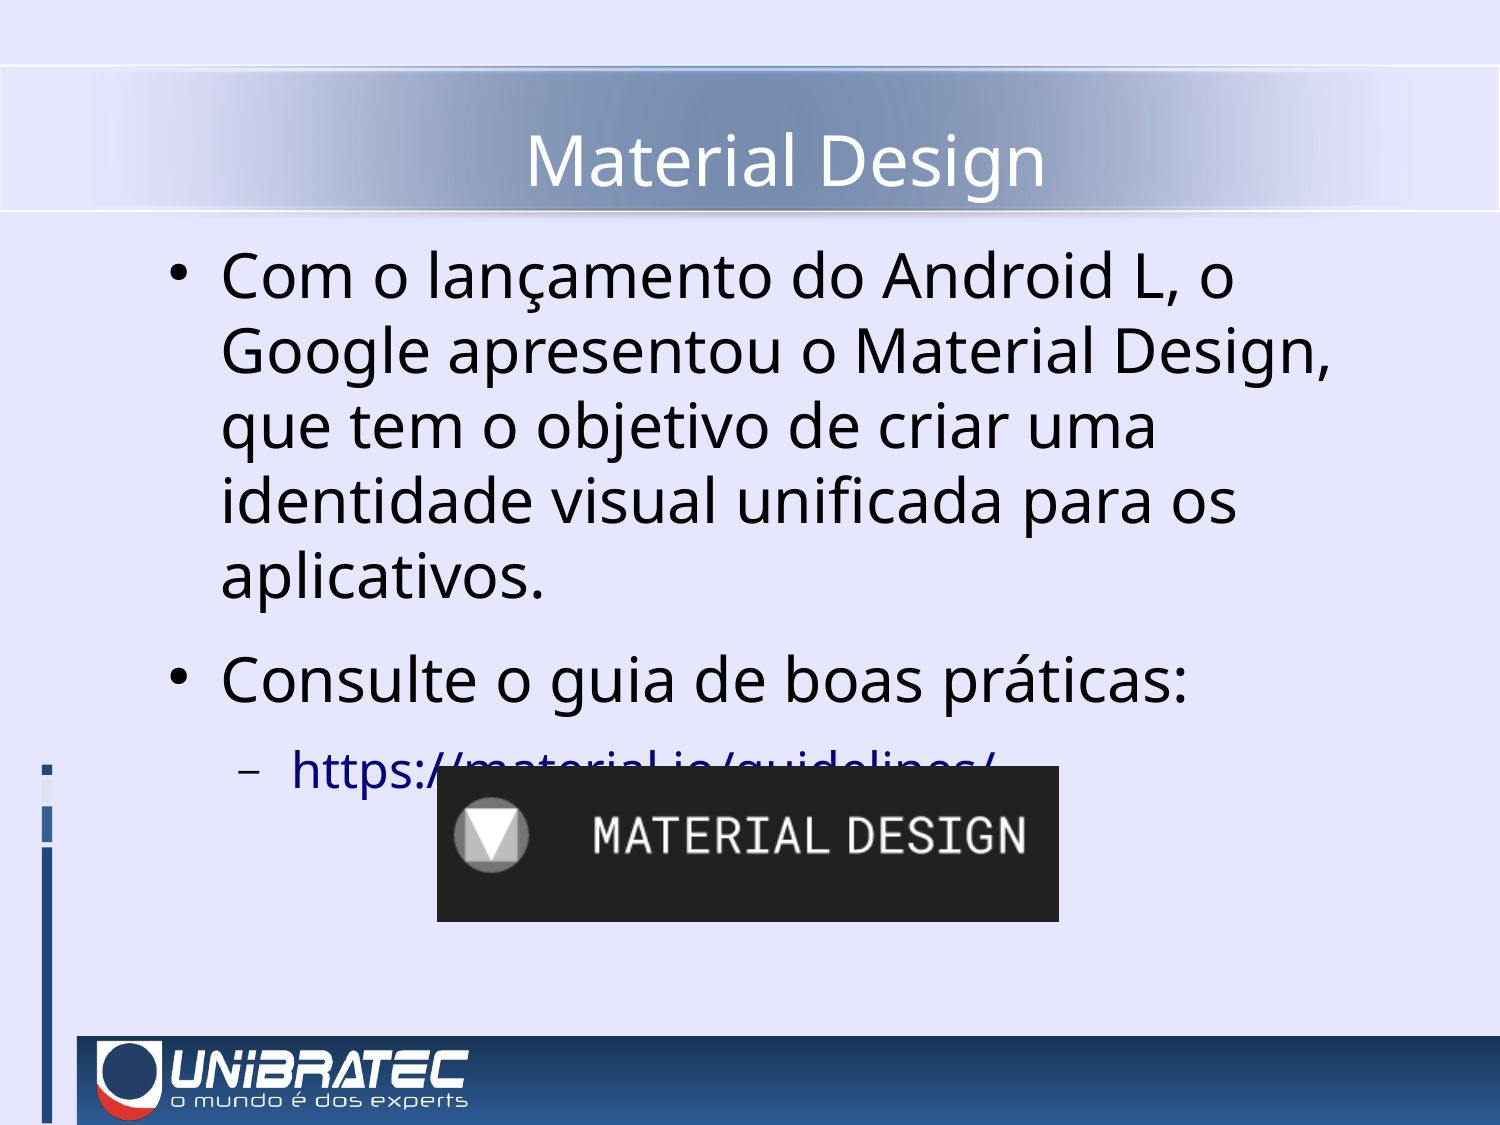

# Material Design
Com o lançamento do Android L, o Google apresentou o Material Design, que tem o objetivo de criar uma identidade visual unificada para os aplicativos.
Consulte o guia de boas práticas:
https://material.io/guidelines/